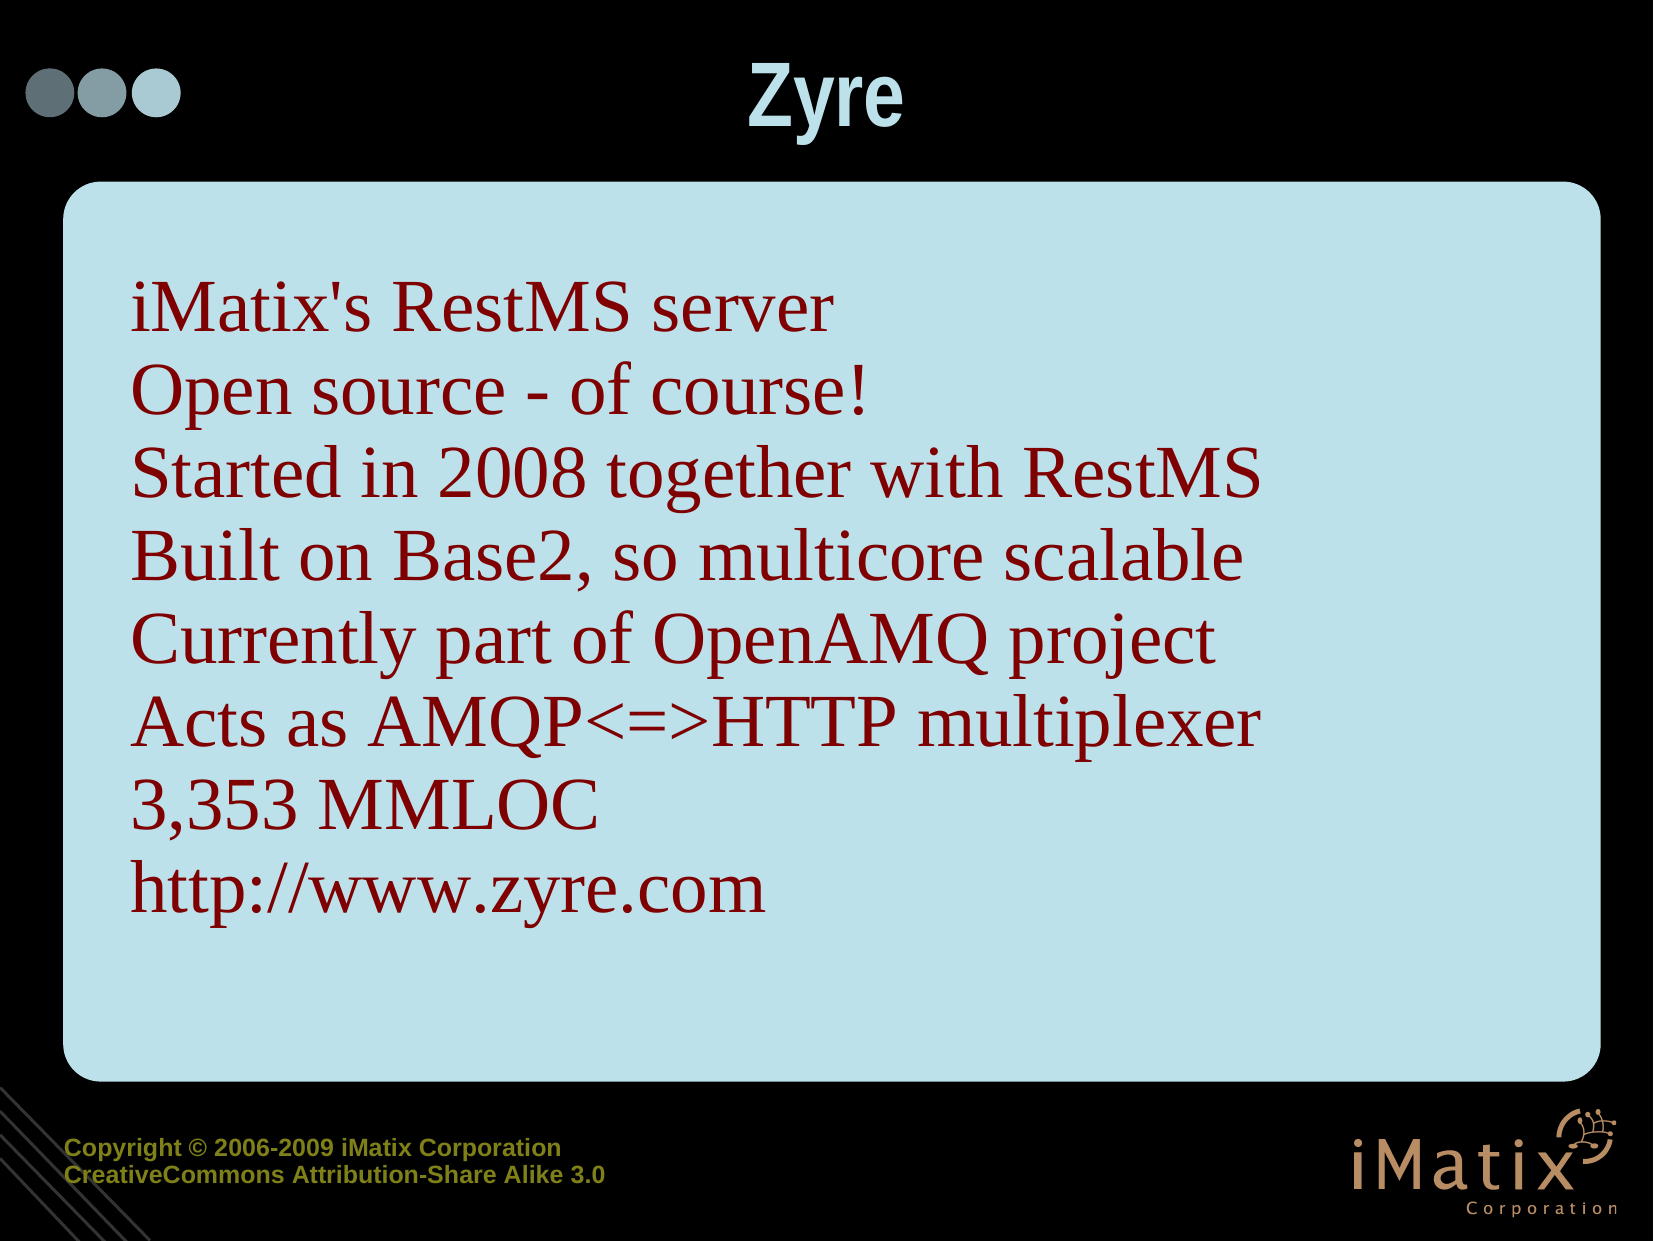

# Zyre
iMatix's RestMS server
Open source - of course!
Started in 2008 together with RestMS
Built on Base2, so multicore scalable
Currently part of OpenAMQ project
Acts as AMQP<=>HTTP multiplexer
3,353 MMLOC
http://www.zyre.com